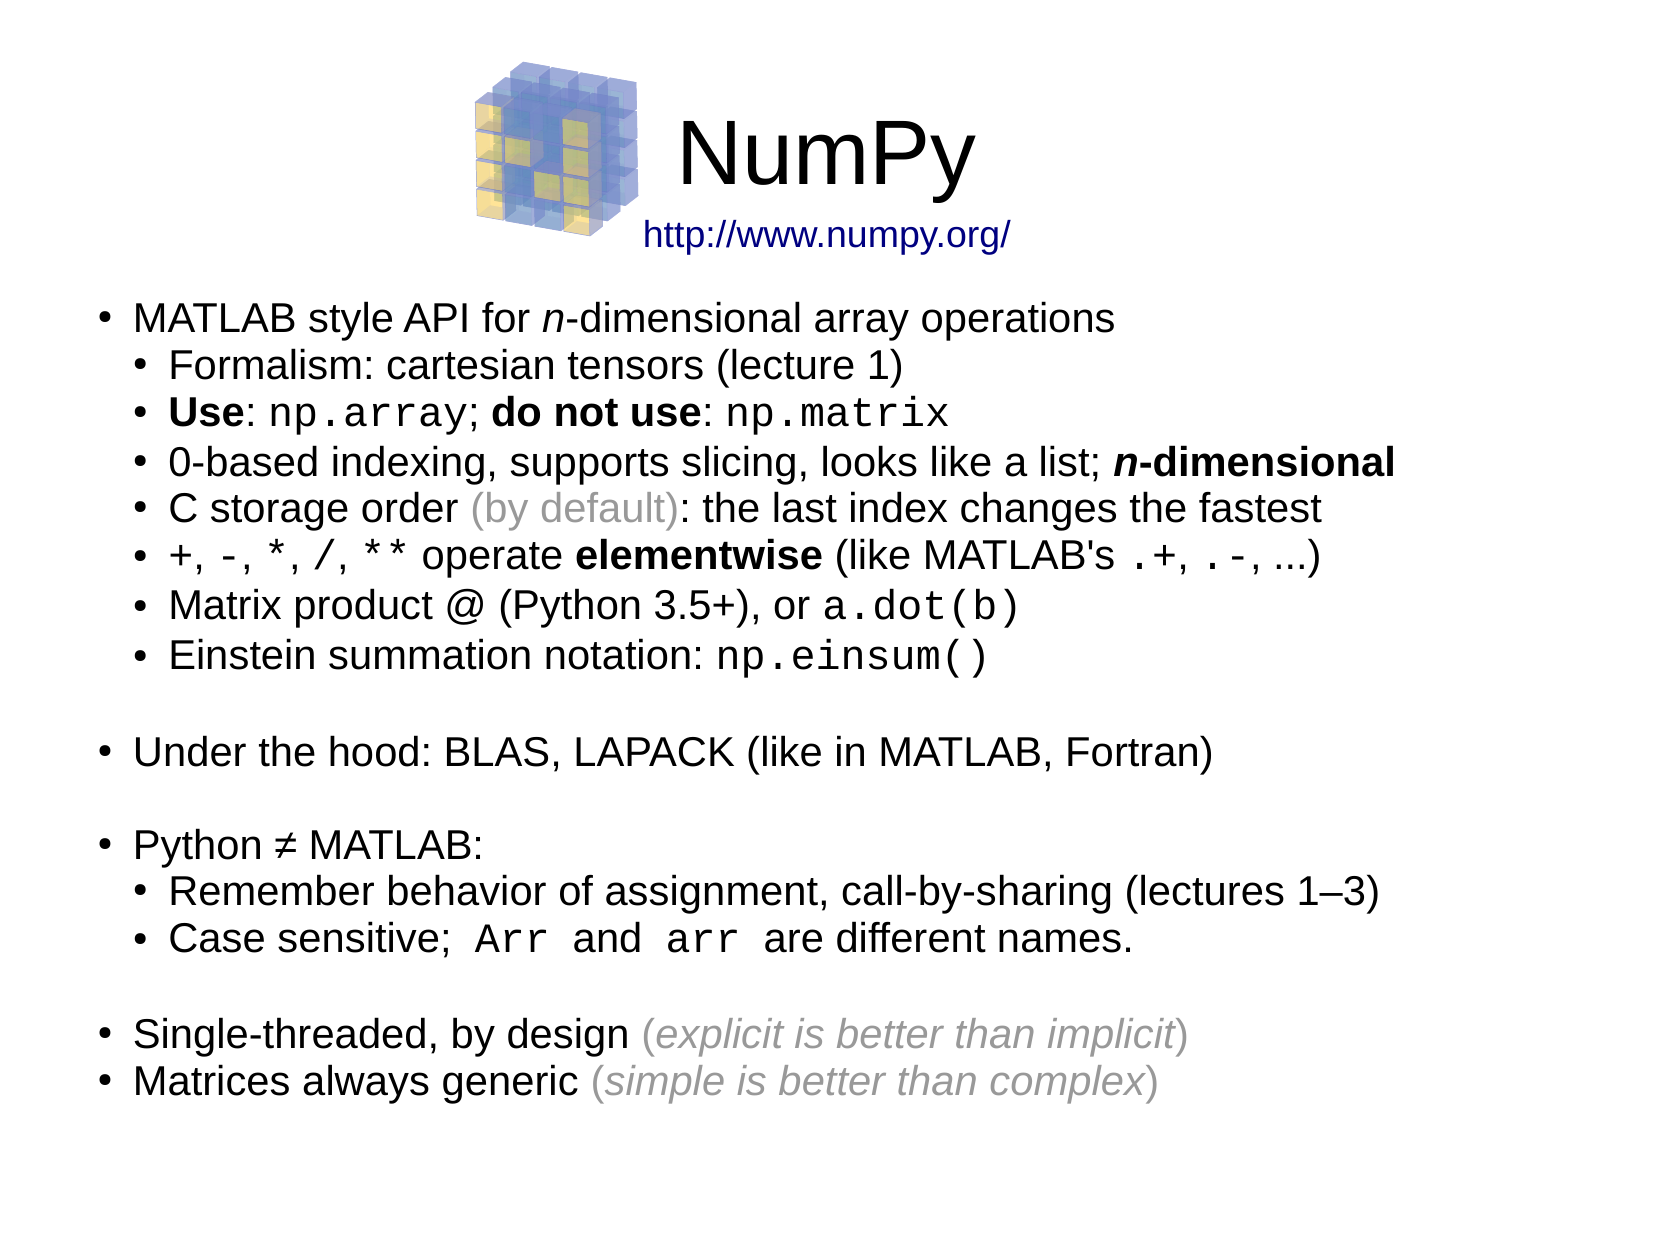

# NumPy
http://www.numpy.org/
MATLAB style API for n-dimensional array operations
Formalism: cartesian tensors (lecture 1)
Use: np.array; do not use: np.matrix
0-based indexing, supports slicing, looks like a list; n-dimensional
C storage order (by default): the last index changes the fastest
+, -, *, /, ** operate elementwise (like MATLAB's .+, .-, ...)
Matrix product @ (Python 3.5+), or a.dot(b)
Einstein summation notation: np.einsum()
Under the hood: BLAS, LAPACK (like in MATLAB, Fortran)
Python ≠ MATLAB:
Remember behavior of assignment, call-by-sharing (lectures 1–3)
Case sensitive; Arr and arr are different names.
Single-threaded, by design (explicit is better than implicit)
Matrices always generic (simple is better than complex)